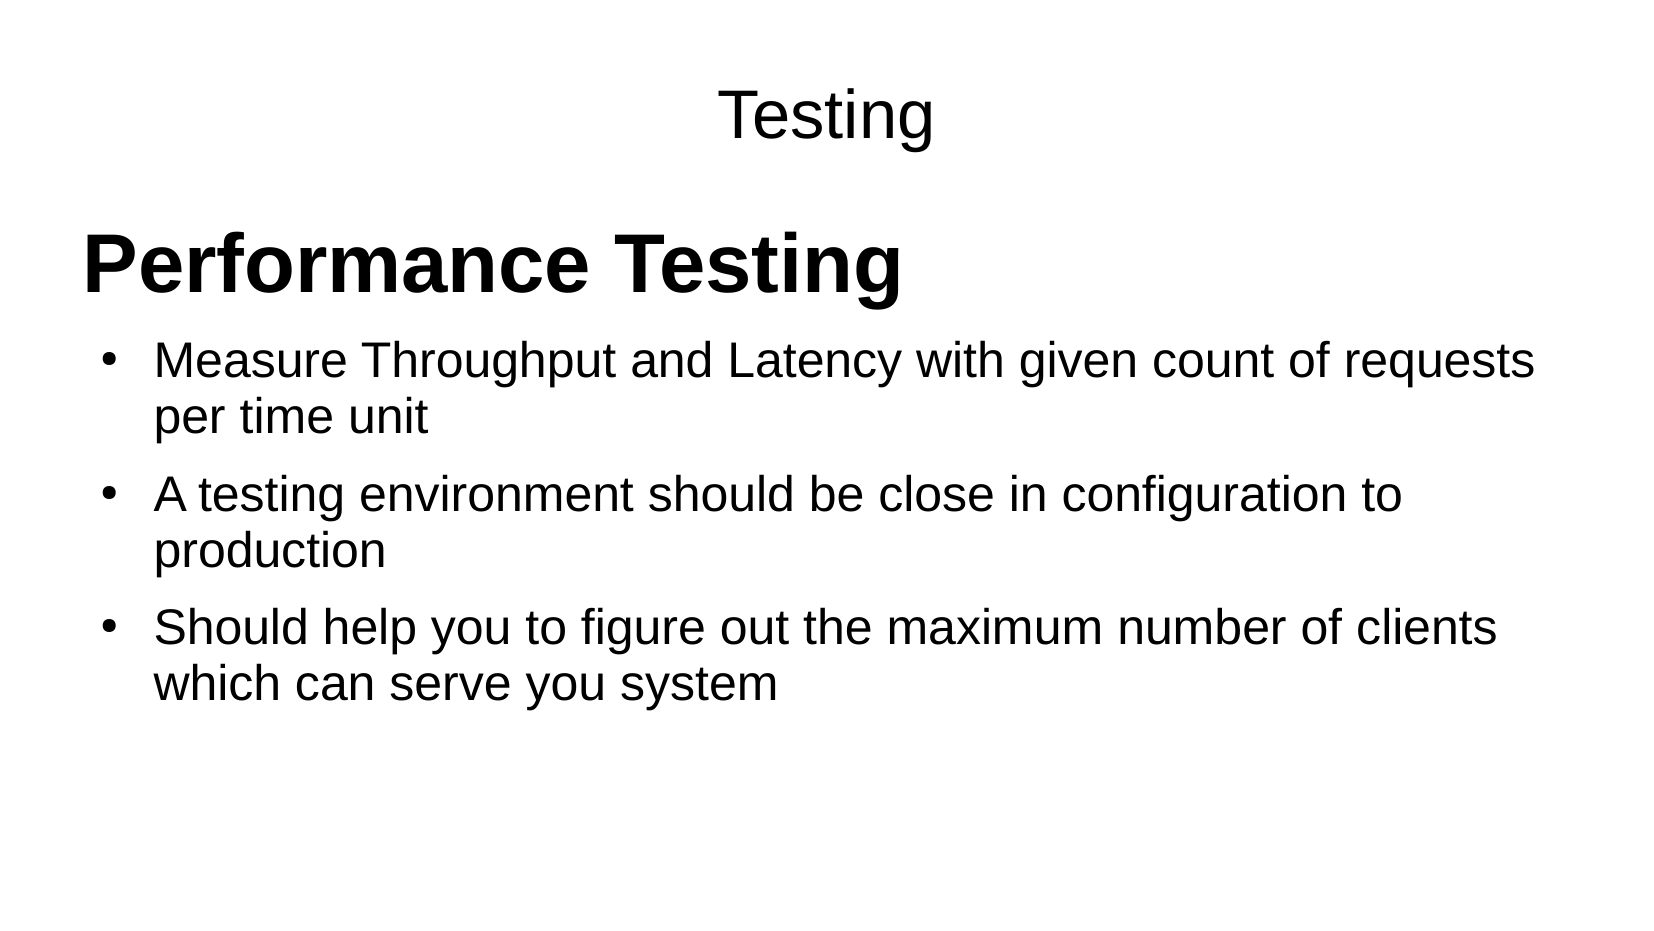

# Testing
Performance Testing
Measure Throughput and Latency with given count of requests per time unit
A testing environment should be close in configuration to production
Should help you to figure out the maximum number of clients which can serve you system